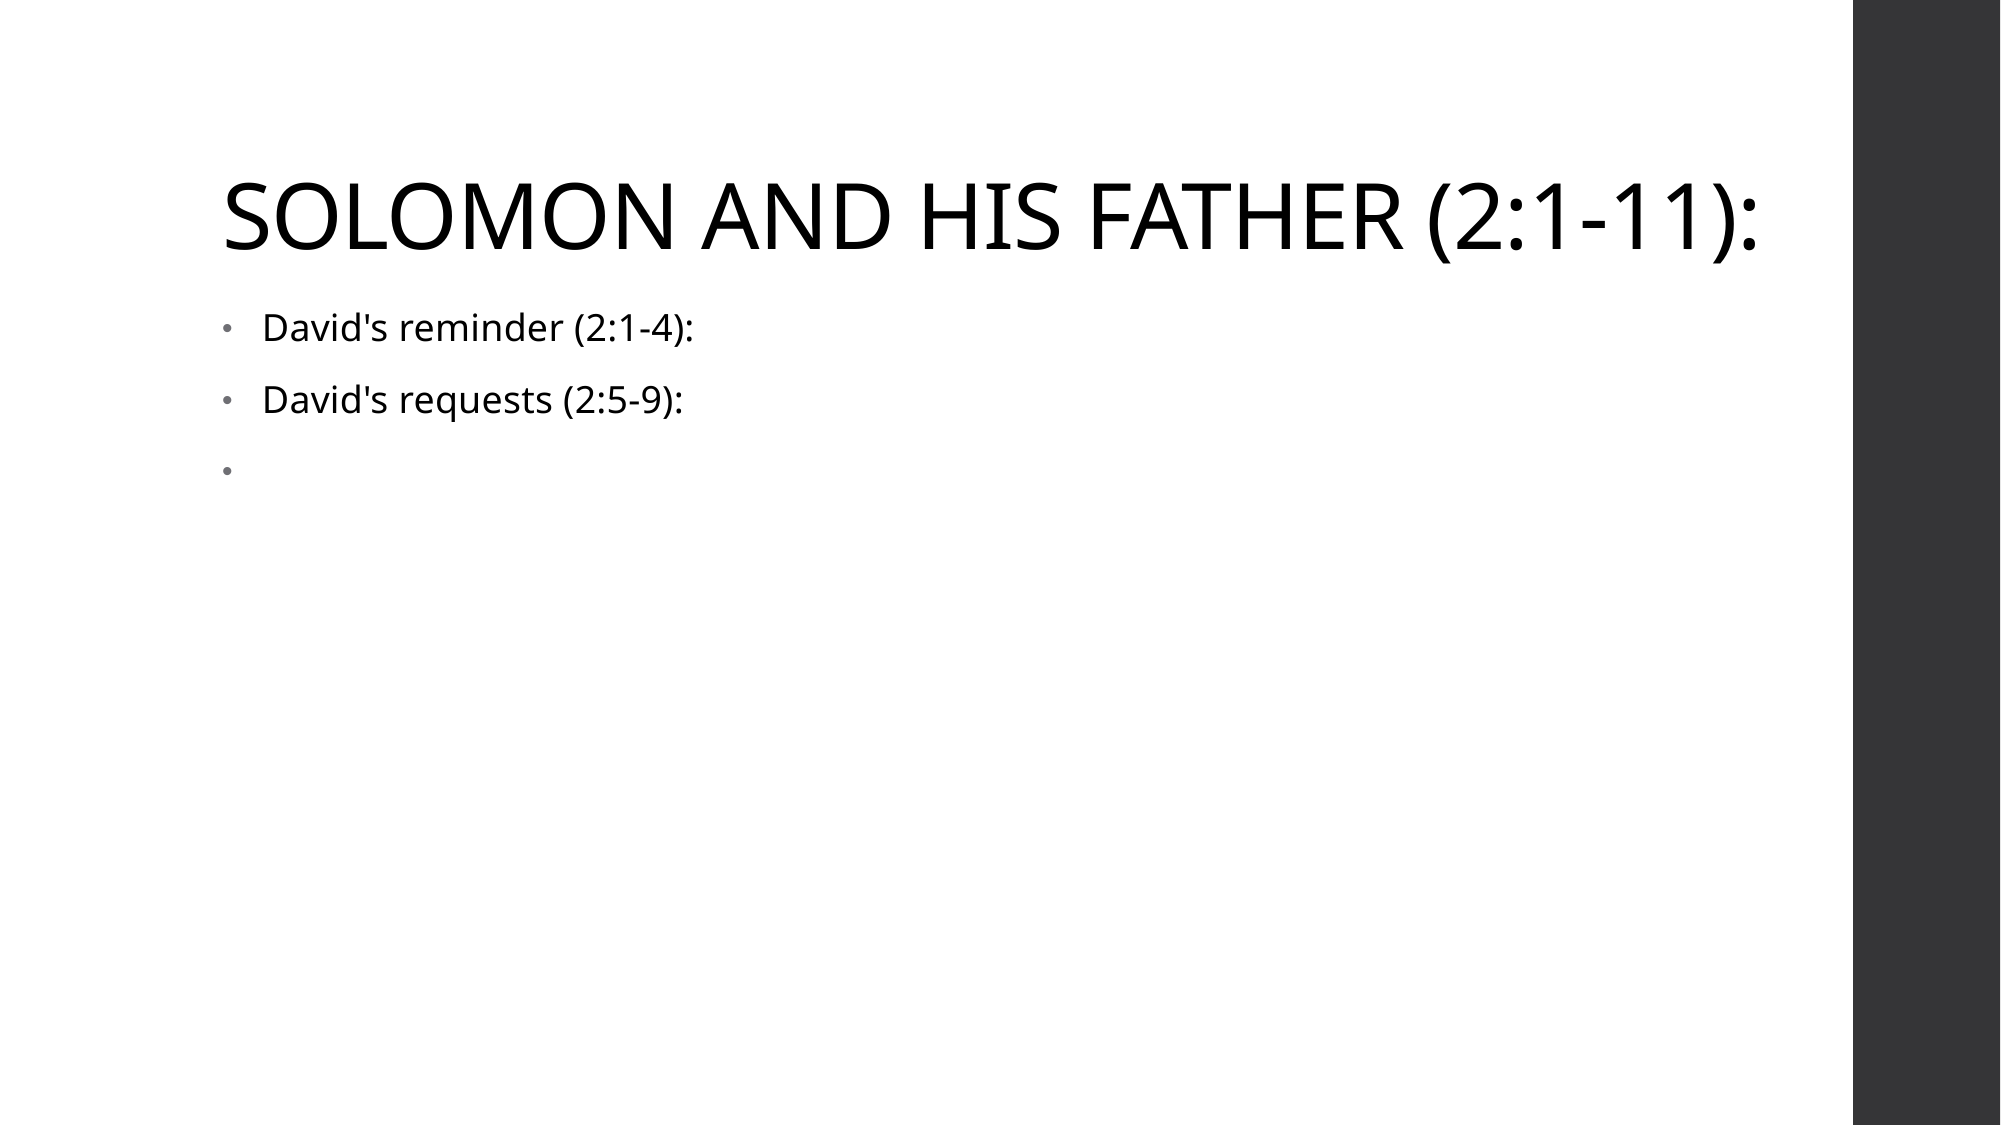

# SOLOMON AND HIS FATHER (2:1-11):
 David's reminder (2:1-4):
 David's requests (2:5-9):